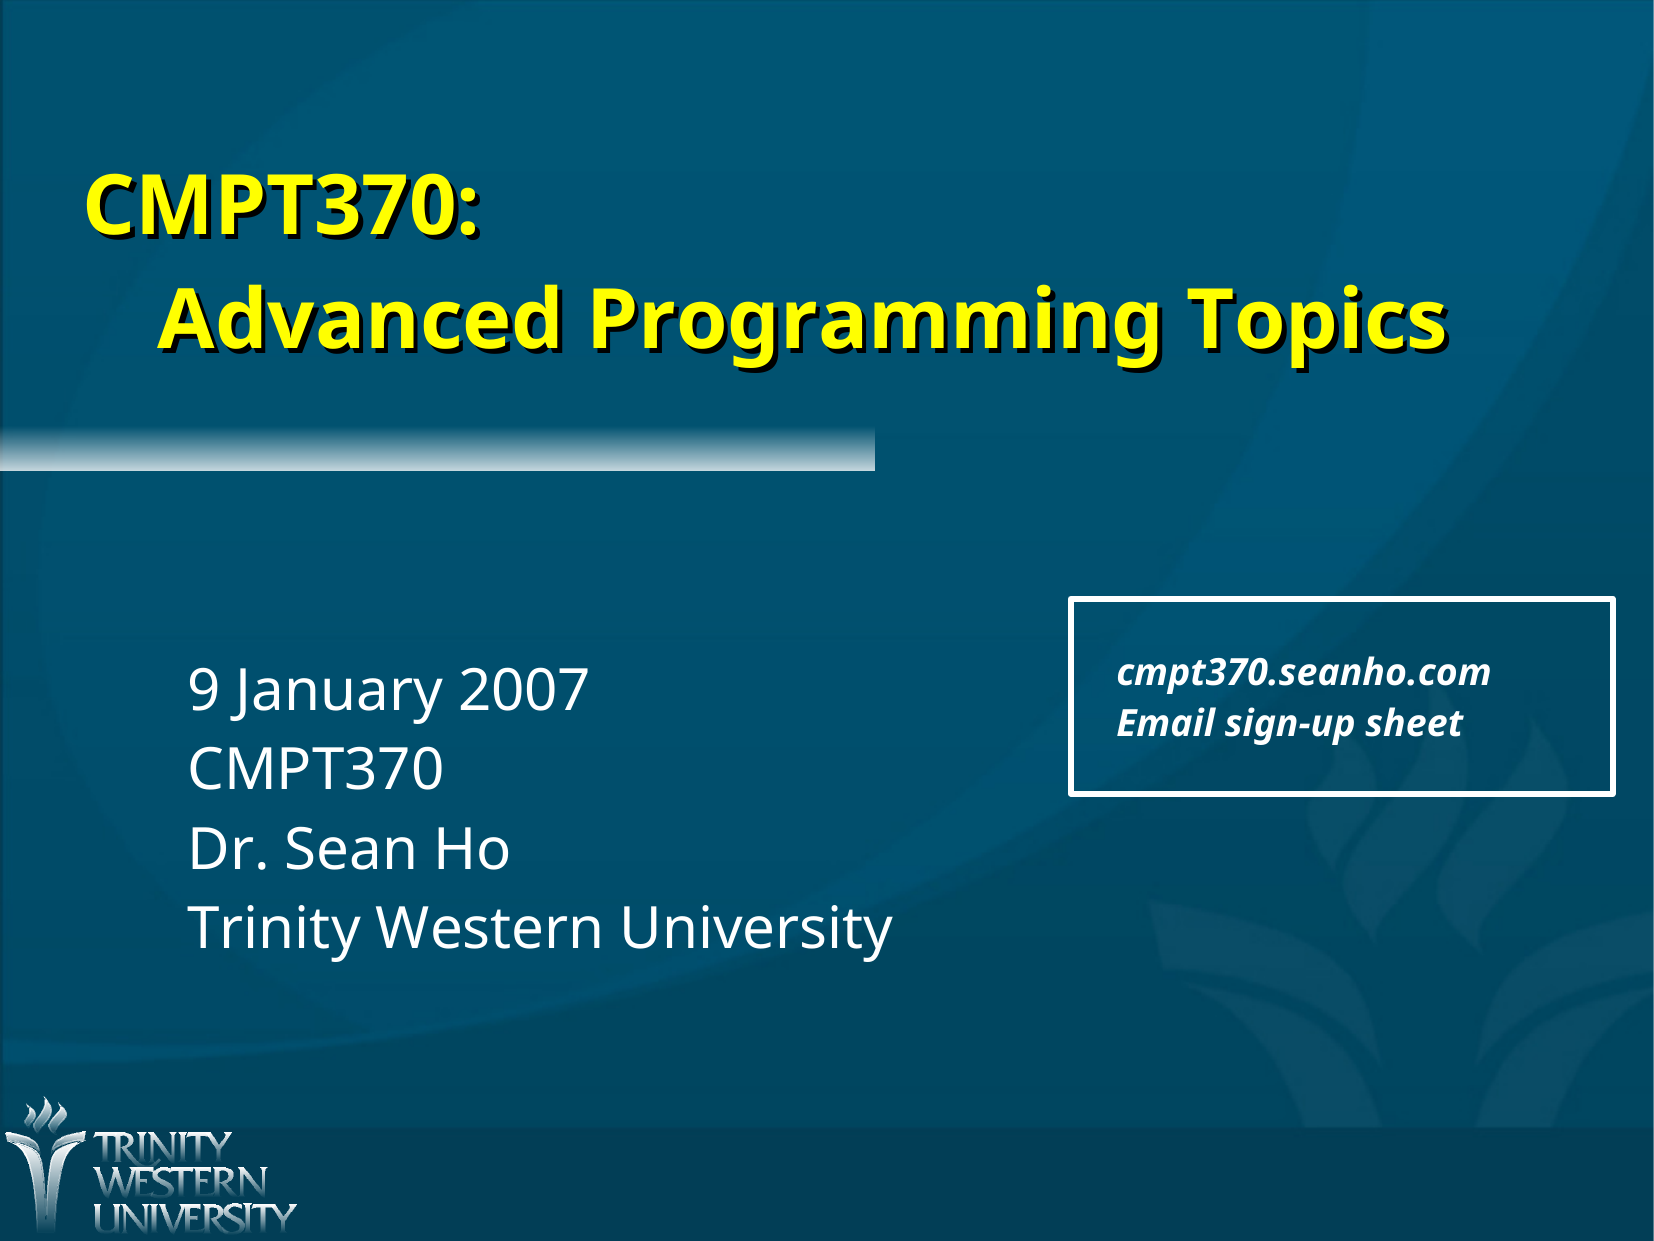

# CMPT370: Advanced Programming Topics
9 January 2007
CMPT370
Dr. Sean Ho
Trinity Western University
cmpt370.seanho.com
Email sign-up sheet